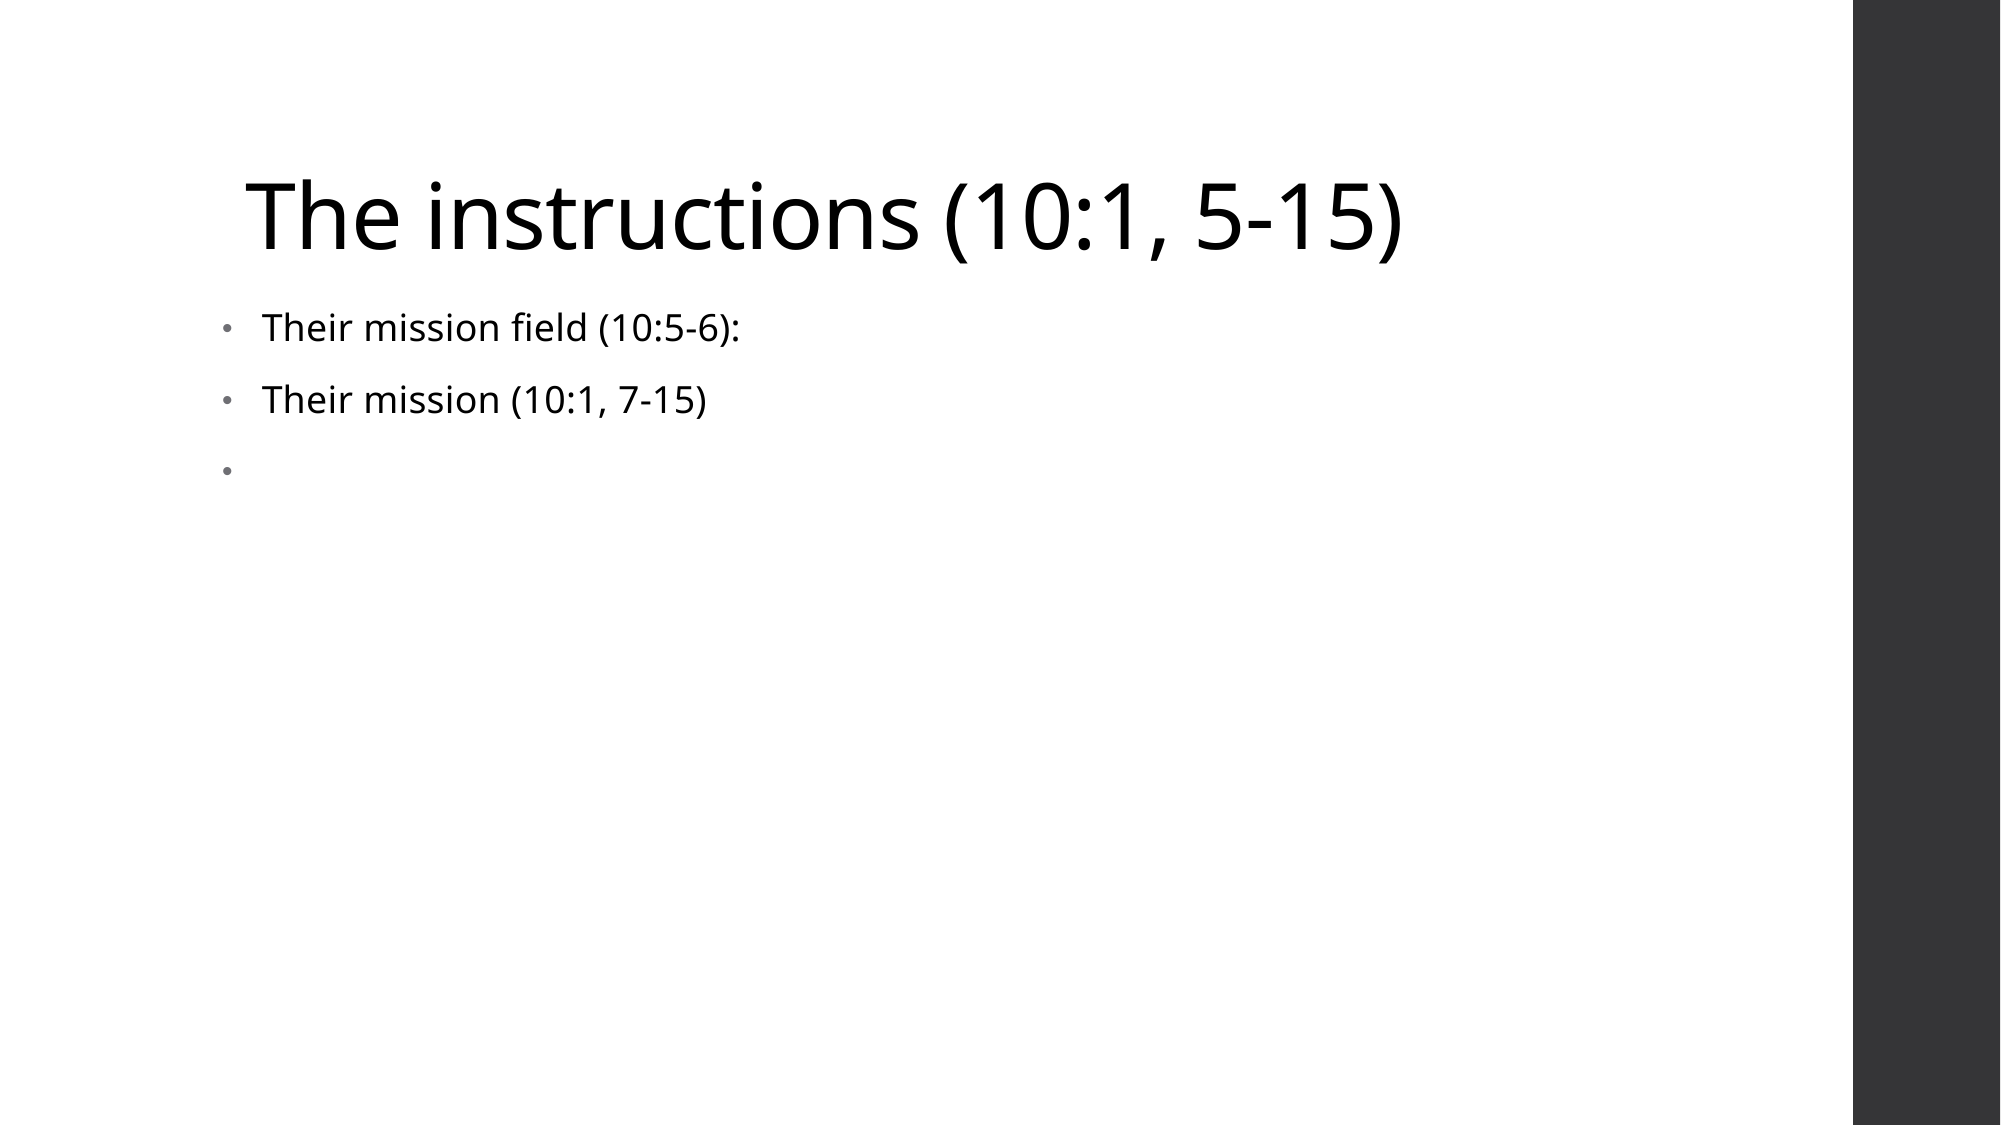

# The instructions (10:1, 5-15)
 Their mission field (10:5-6):
 Their mission (10:1, 7-15)